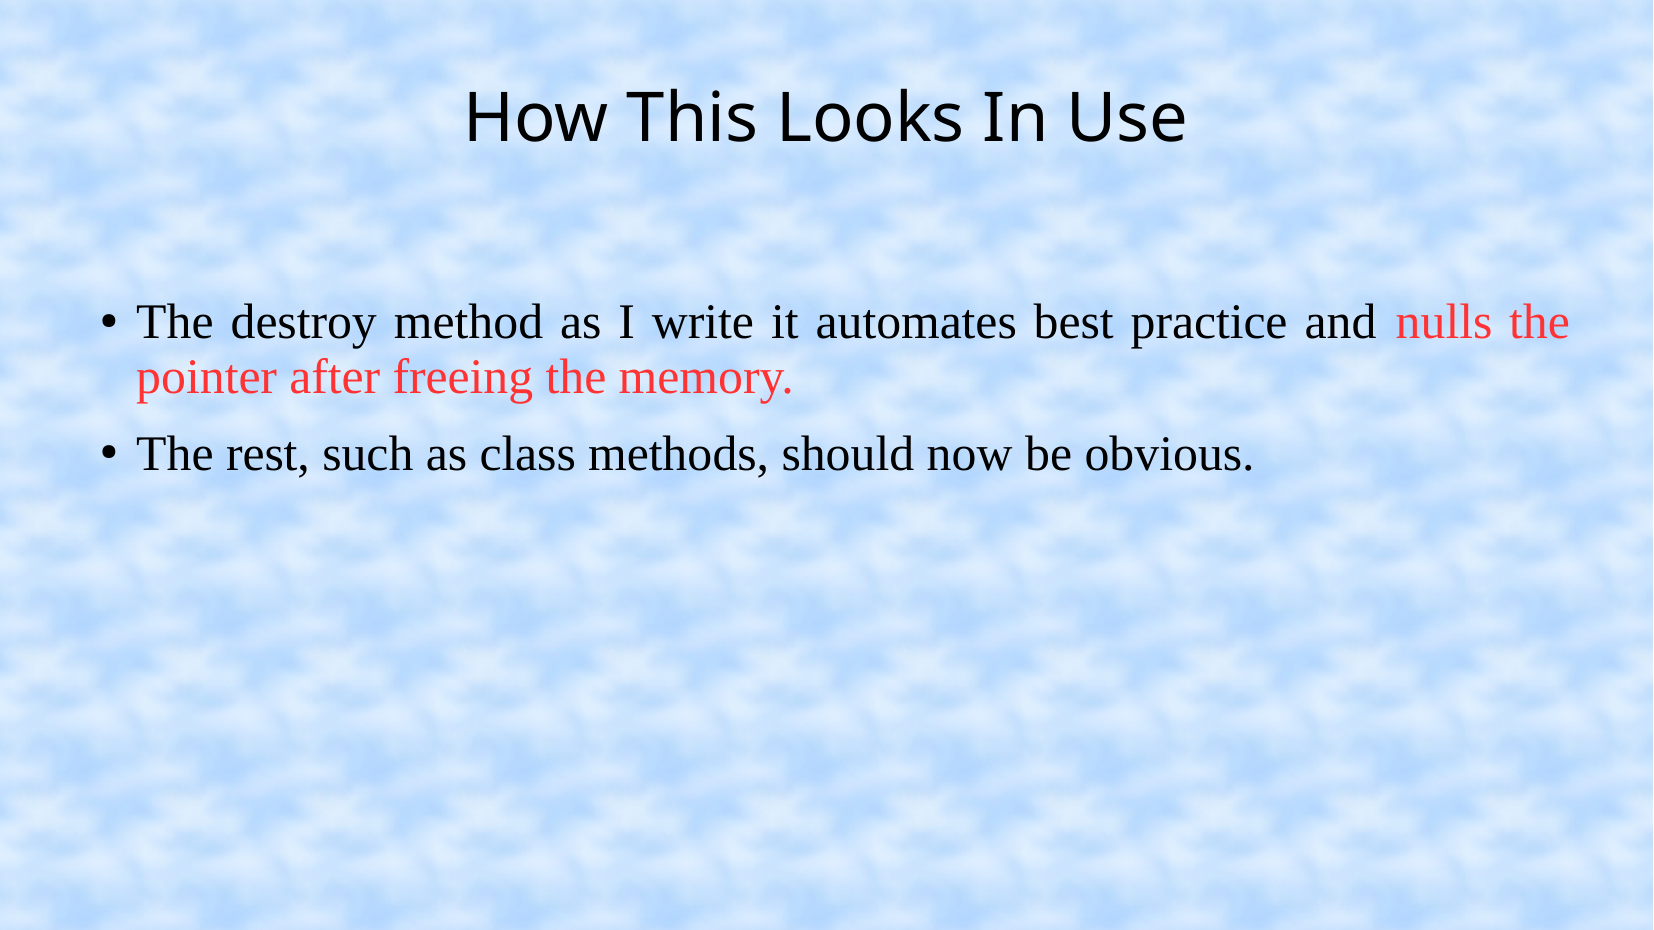

# How This Looks In Use
The destroy method as I write it automates best practice and nulls the pointer after freeing the memory.
The rest, such as class methods, should now be obvious.